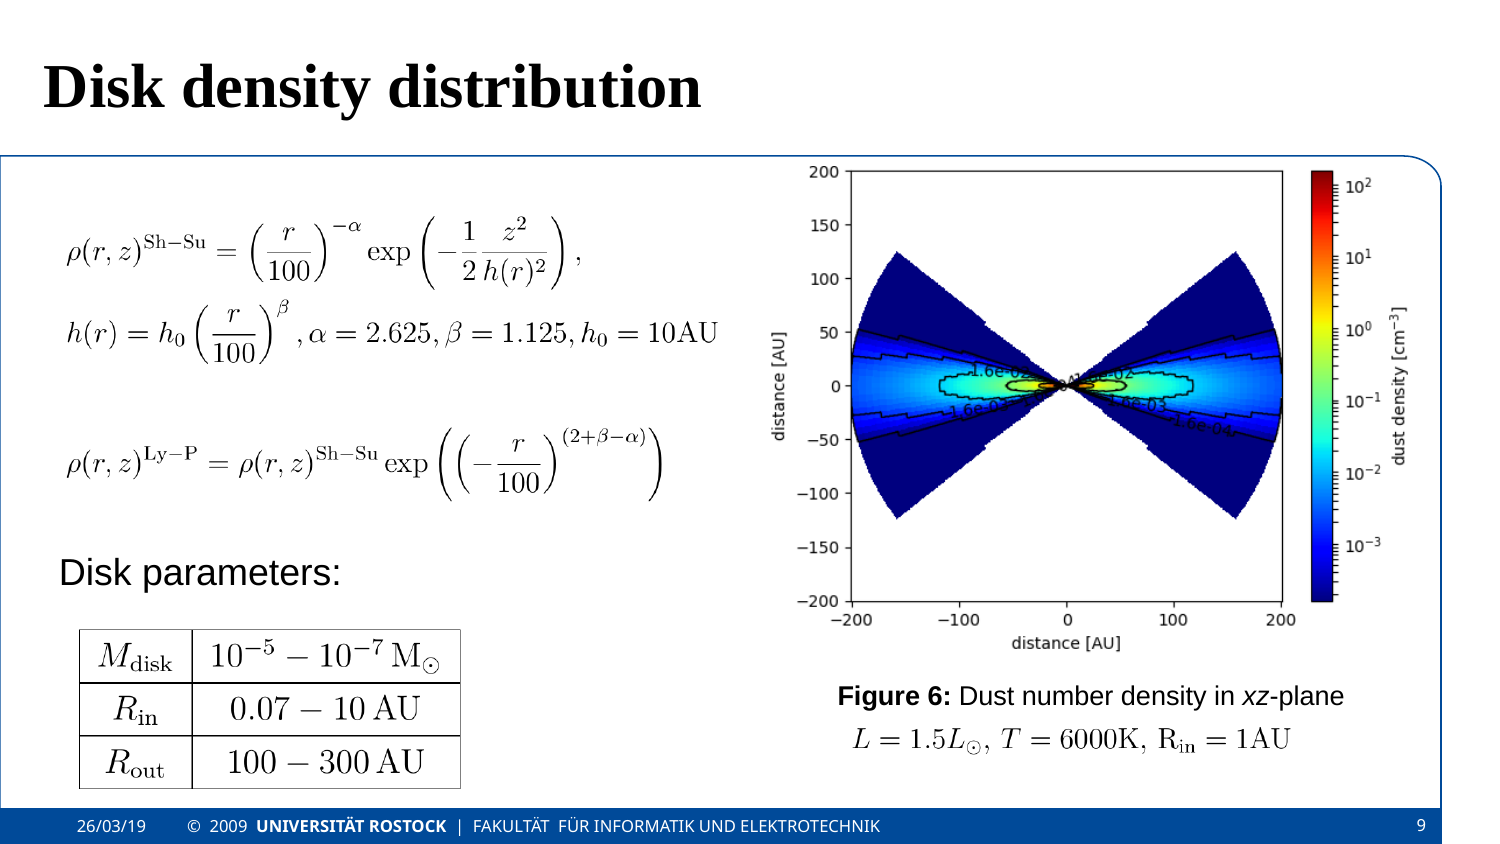

Disk density distribution
Disk parameters:
Figure 6: Dust number density in xz-plane
© 2009 UNIVERSITÄT ROSTOCK | FAKULTÄT FÜR INFORMATIK UND ELEKTROTECHNIK
26/03/19